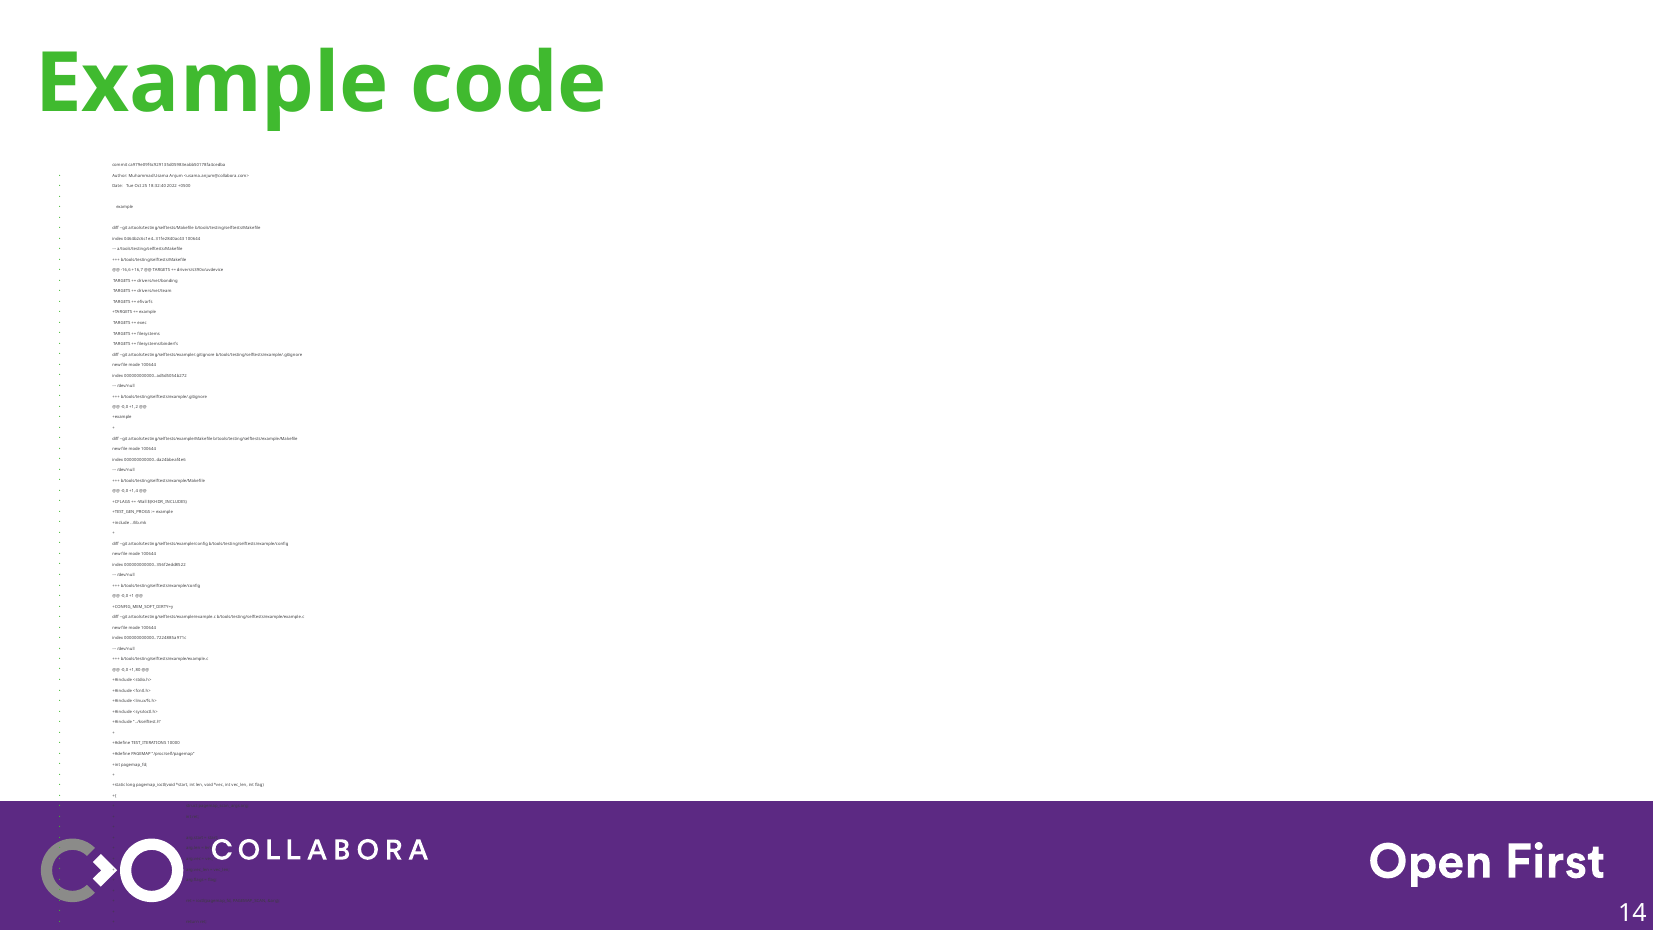

# Example code
commit ca979e09f6c929135d05983eabb50178fa4cedba
Author: Muhammad Usama Anjum <usama.anjum@collabora.com>
Date: Tue Oct 25 18:32:40 2022 +0500
 example
diff --git a/tools/testing/selftests/Makefile b/tools/testing/selftests/Makefile
index 0464b2c6c1e4..31fe2840ac43 100644
--- a/tools/testing/selftests/Makefile
+++ b/tools/testing/selftests/Makefile
@@ -16,6 +16,7 @@ TARGETS += drivers/s390x/uvdevice
 TARGETS += drivers/net/bonding
 TARGETS += drivers/net/team
 TARGETS += efivarfs
+TARGETS += example
 TARGETS += exec
 TARGETS += filesystems
 TARGETS += filesystems/binderfs
diff --git a/tools/testing/selftests/example/.gitignore b/tools/testing/selftests/example/.gitignore
new file mode 100644
index 000000000000..ad5d5054b272
--- /dev/null
+++ b/tools/testing/selftests/example/.gitignore
@@ -0,0 +1,2 @@
+example
+
diff --git a/tools/testing/selftests/example/Makefile b/tools/testing/selftests/example/Makefile
new file mode 100644
index 000000000000..da24bbeaf4e6
--- /dev/null
+++ b/tools/testing/selftests/example/Makefile
@@ -0,0 +1,4 @@
+CFLAGS += -Wall $(KHDR_INCLUDES)
+TEST_GEN_PROGS := example
+include ../lib.mk
+
diff --git a/tools/testing/selftests/example/config b/tools/testing/selftests/example/config
new file mode 100644
index 000000000000..356f2edd8522
--- /dev/null
+++ b/tools/testing/selftests/example/config
@@ -0,0 +1 @@
+CONFIG_MEM_SOFT_DIRTY=y
diff --git a/tools/testing/selftests/example/example.c b/tools/testing/selftests/example/example.c
new file mode 100644
index 000000000000..7224885a971c
--- /dev/null
+++ b/tools/testing/selftests/example/example.c
@@ -0,0 +1,80 @@
+#include <stdio.h>
+#include <fcntl.h>
+#include <linux/fs.h>
+#include <sys/ioctl.h>
+#include "../kselftest.h"
+
+#define TEST_ITERATIONS 10000
+#define PAGEMAP "/proc/self/pagemap"
+int pagemap_fd;
+
+static long pagemap_ioctl(void *start, int len, void *vec, int vec_len, int flag)
+{
+	struct pagemap_scan_args arg;
+	int ret;
+
+	arg.start = start;
+	arg.len = len;
+	arg.vec = vec;
+	arg.vec_len = vec_len;
+	arg.flags = flag;
+
+	ret = ioctl(pagemap_fd, PAGEMAP_SCAN, &arg);
+
+	return ret;
+}
+
+static void test_simple(int page_size)
+{
+	int i;
+	char *map;
+	loff_t *vec = NULL;
+
+	map = aligned_alloc(page_size, page_size);
+	if (!map)
+		ksft_exit_fail_msg("mmap failed\n");
+
+//	clear_softdirty();
+
+	for (i = 0 ; i < TEST_ITERATIONS; i++) {
+		if (pagemap_ioctl(map, page_size, vec, 1, 0) == 1) {
+			ksft_print_msg("dirty bit was 1, but should be 0 (i=%d)\n", i);
+			break;
+		}
+
+//		clear_softdirty();
+		// Write something to the page to get the dirty bit enabled on the page
+		map[0]++;
+
+		if (pagemap_ioctl(map, page_size, vec, 1, 0) == 0) {
+			ksft_print_msg("dirty bit was 0, but should be 1 (i=%d)\n", i);
+			break;
+		}
+
+//		clear_softdirty();
+	}
+	free(map);
+
+	ksft_test_result(i == TEST_ITERATIONS, "Test %s\n", __func__);
+}
+
+int main()
+{
+	ksft_print_header();
+	ksft_set_plan(44);
+
+	pagemap_fd = open(PAGEMAP, O_RDWR);
+	if (pagemap_fd < 0)
+		ksft_exit_fail_msg("error nomem\n");
+
+	test_simple(getpagesize());
+
+	// test1();
+
+	// test2();
+
+	// ..
+
+	close(pagemap_fd);
+	return ksft_exit_pass();
+}